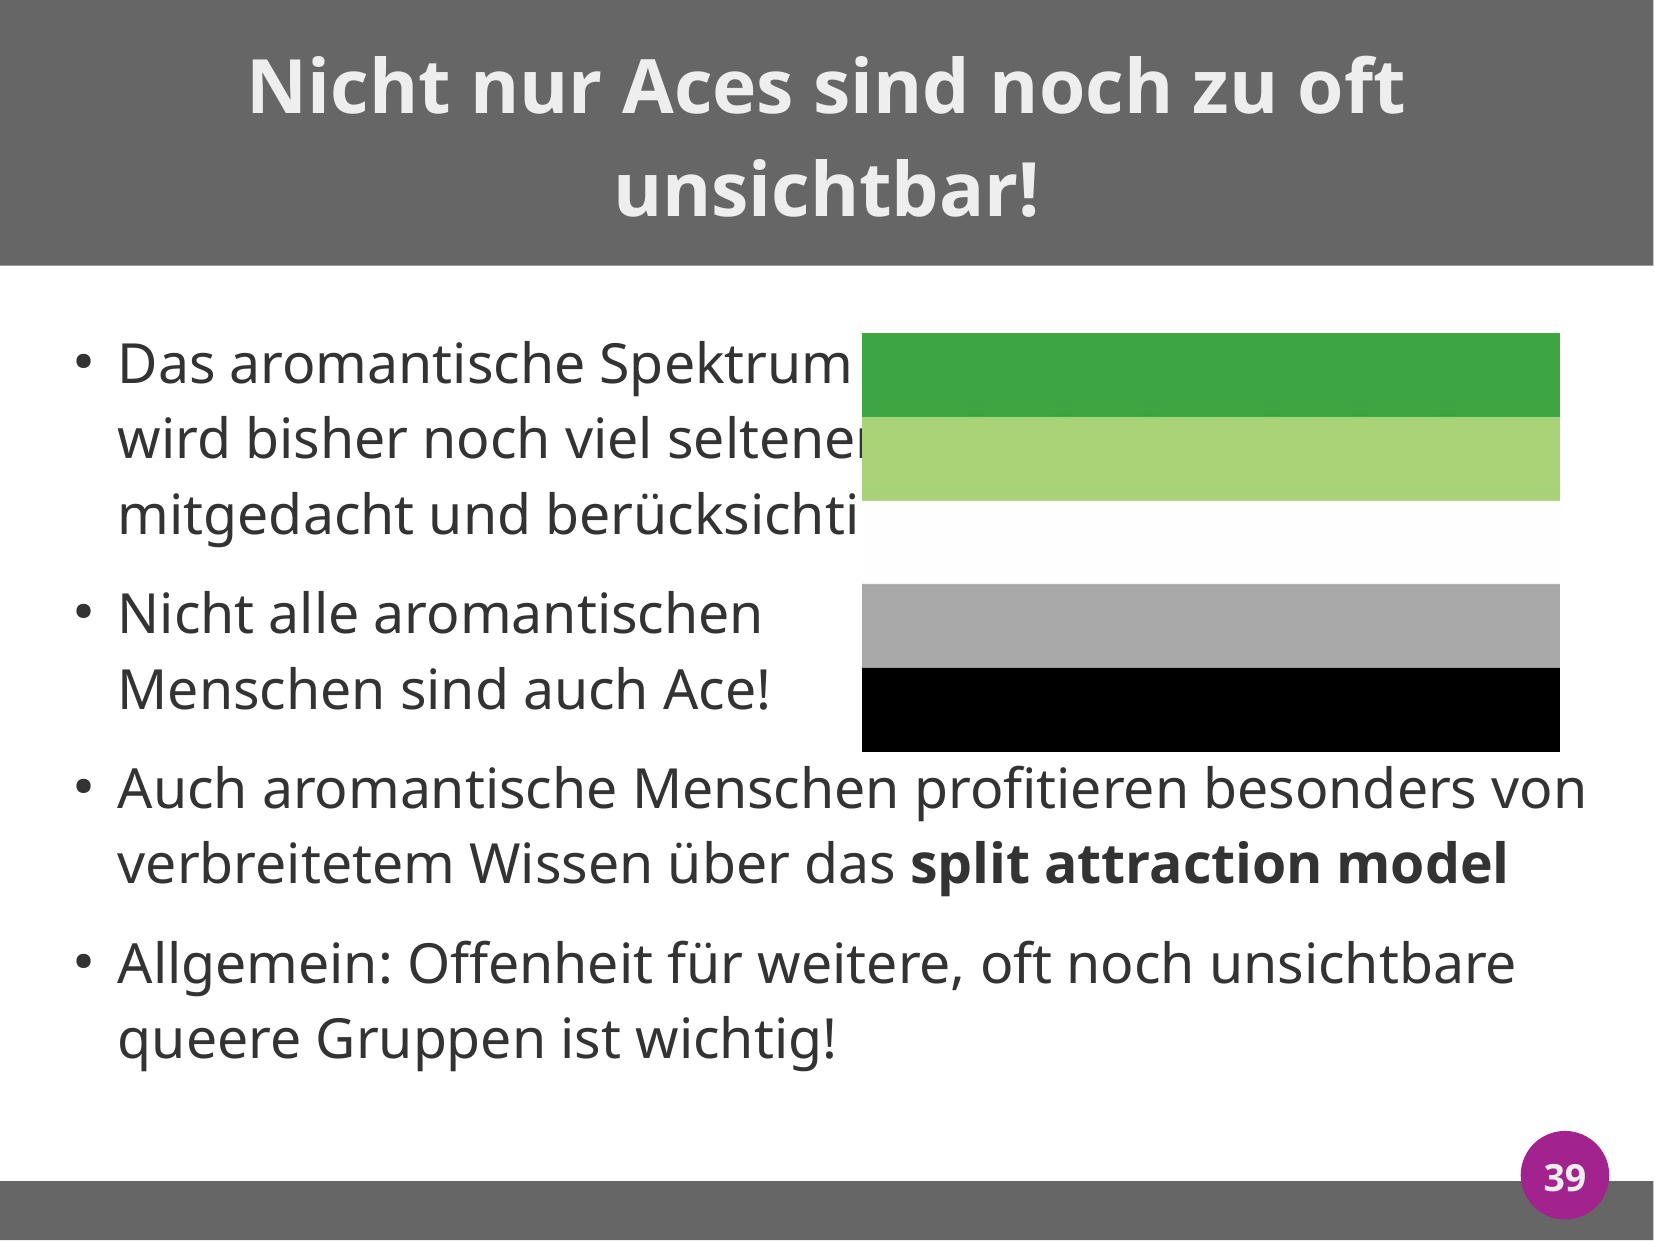

# Nicht nur Aces sind noch zu oft unsichtbar!
Das aromantische Spektrum
wird bisher noch viel seltener
mitgedacht und berücksichtigt
Nicht alle aromantischen
Menschen sind auch Ace!
Auch aromantische Menschen profitieren besonders von verbreitetem Wissen über das split attraction model
Allgemein: Offenheit für weitere, oft noch unsichtbare queere Gruppen ist wichtig!
39